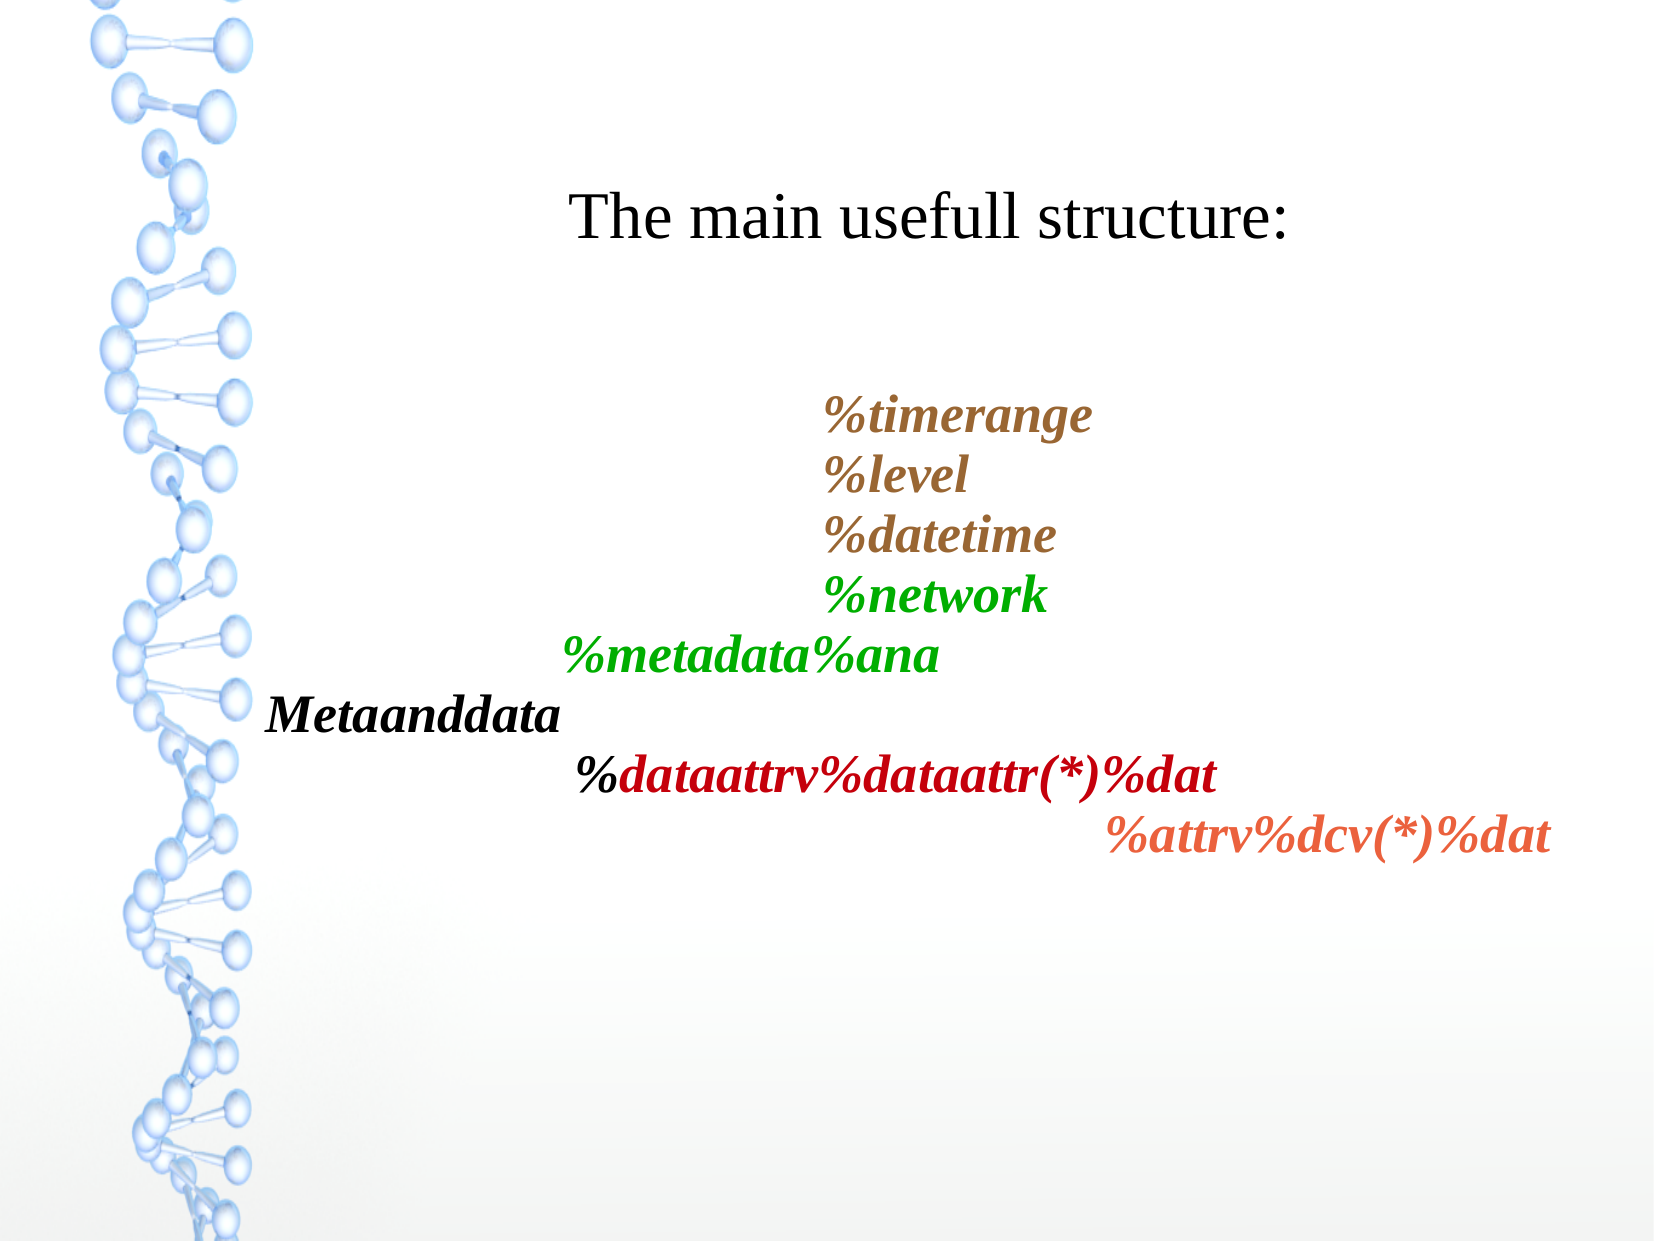

# The main usefull structure:
	 			 %timerange
 			 	 %level
 			 	 %datetime
 				 %network
 				%metadata%ana
Metaanddata
 		 %dataattrv%dataattr(*)%dat
 							 %attrv%dcv(*)%dat